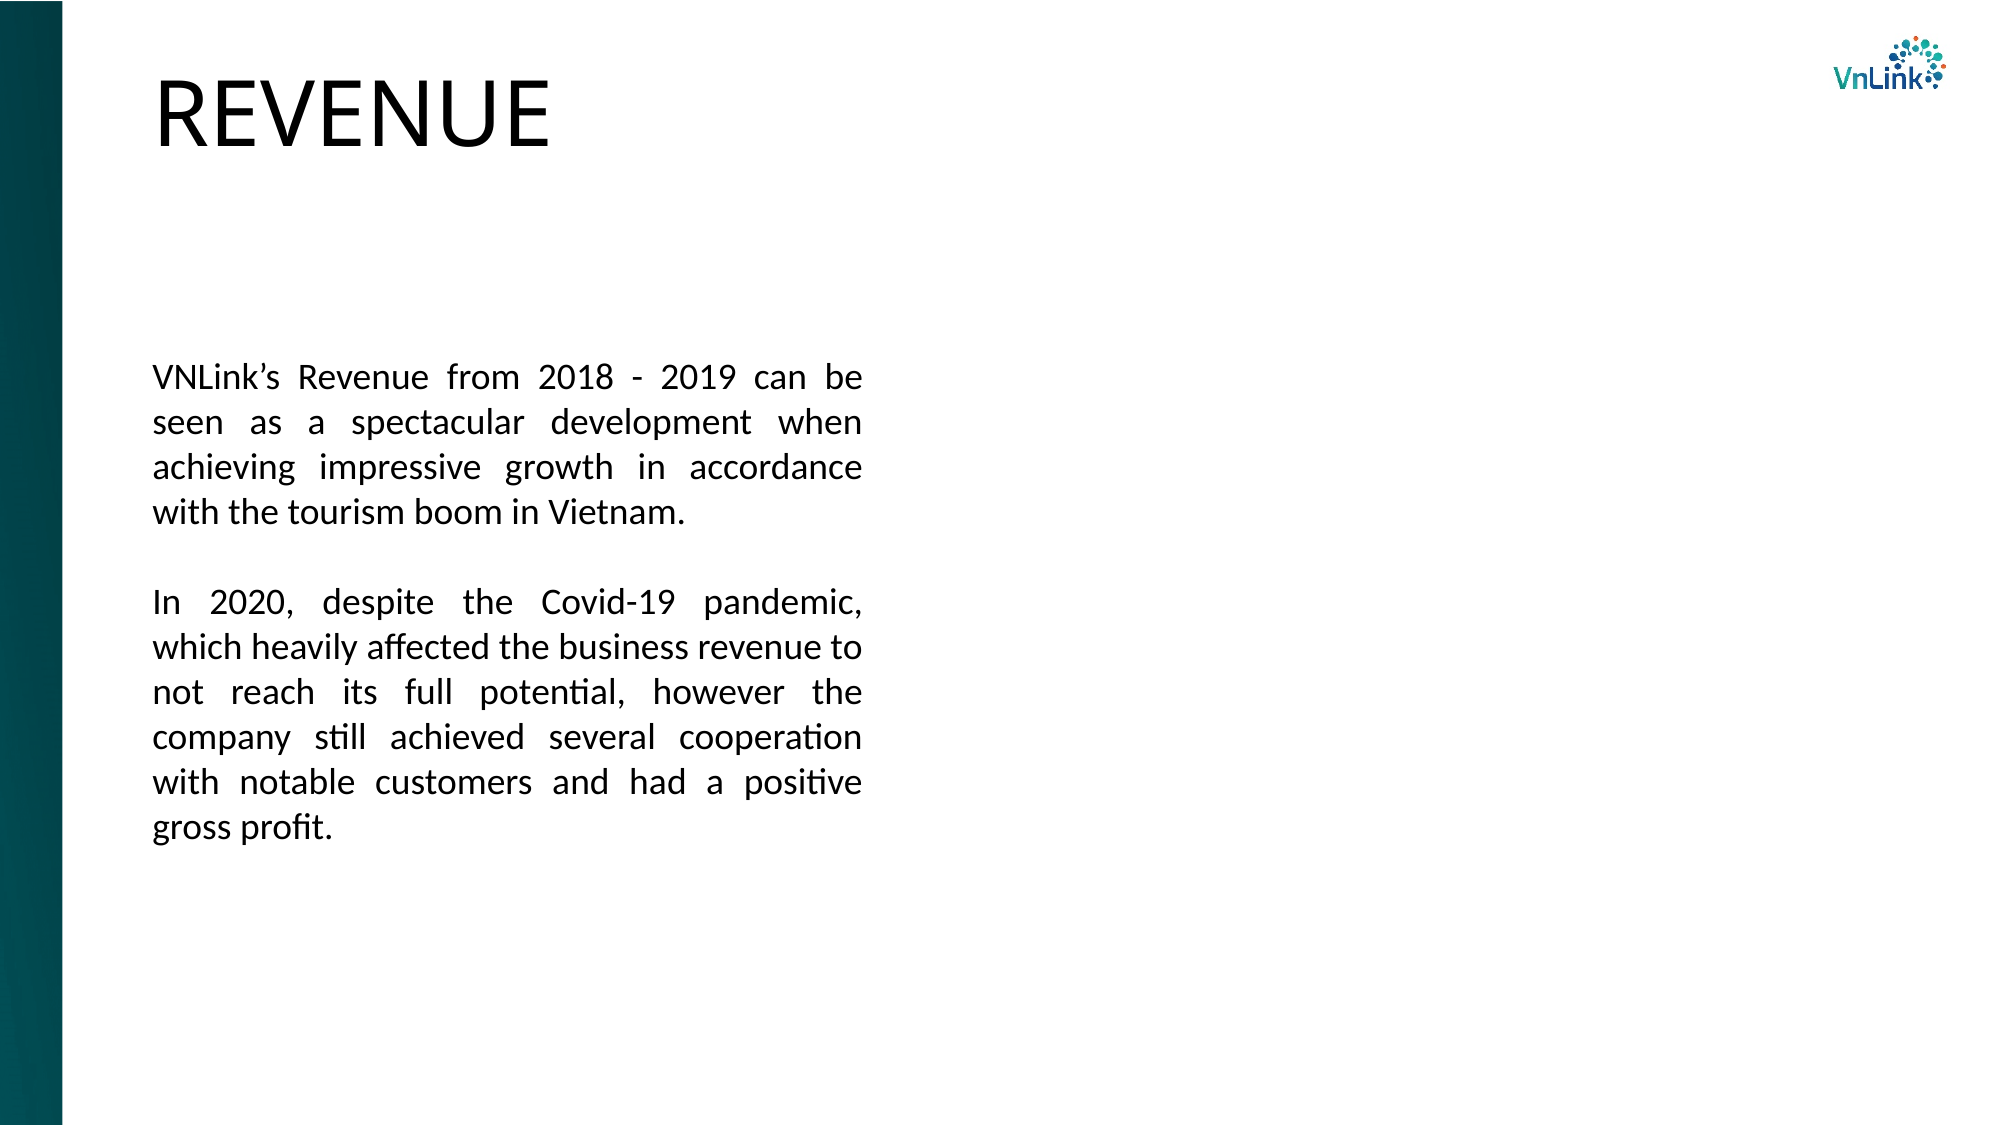

# REVENUE
VNLink’s Revenue from 2018 - 2019 can be seen as a spectacular development when achieving impressive growth in accordance with the tourism boom in Vietnam.
In 2020, despite the Covid-19 pandemic, which heavily affected the business revenue to not reach its full potential, however the company still achieved several cooperation with notable customers and had a positive gross profit.